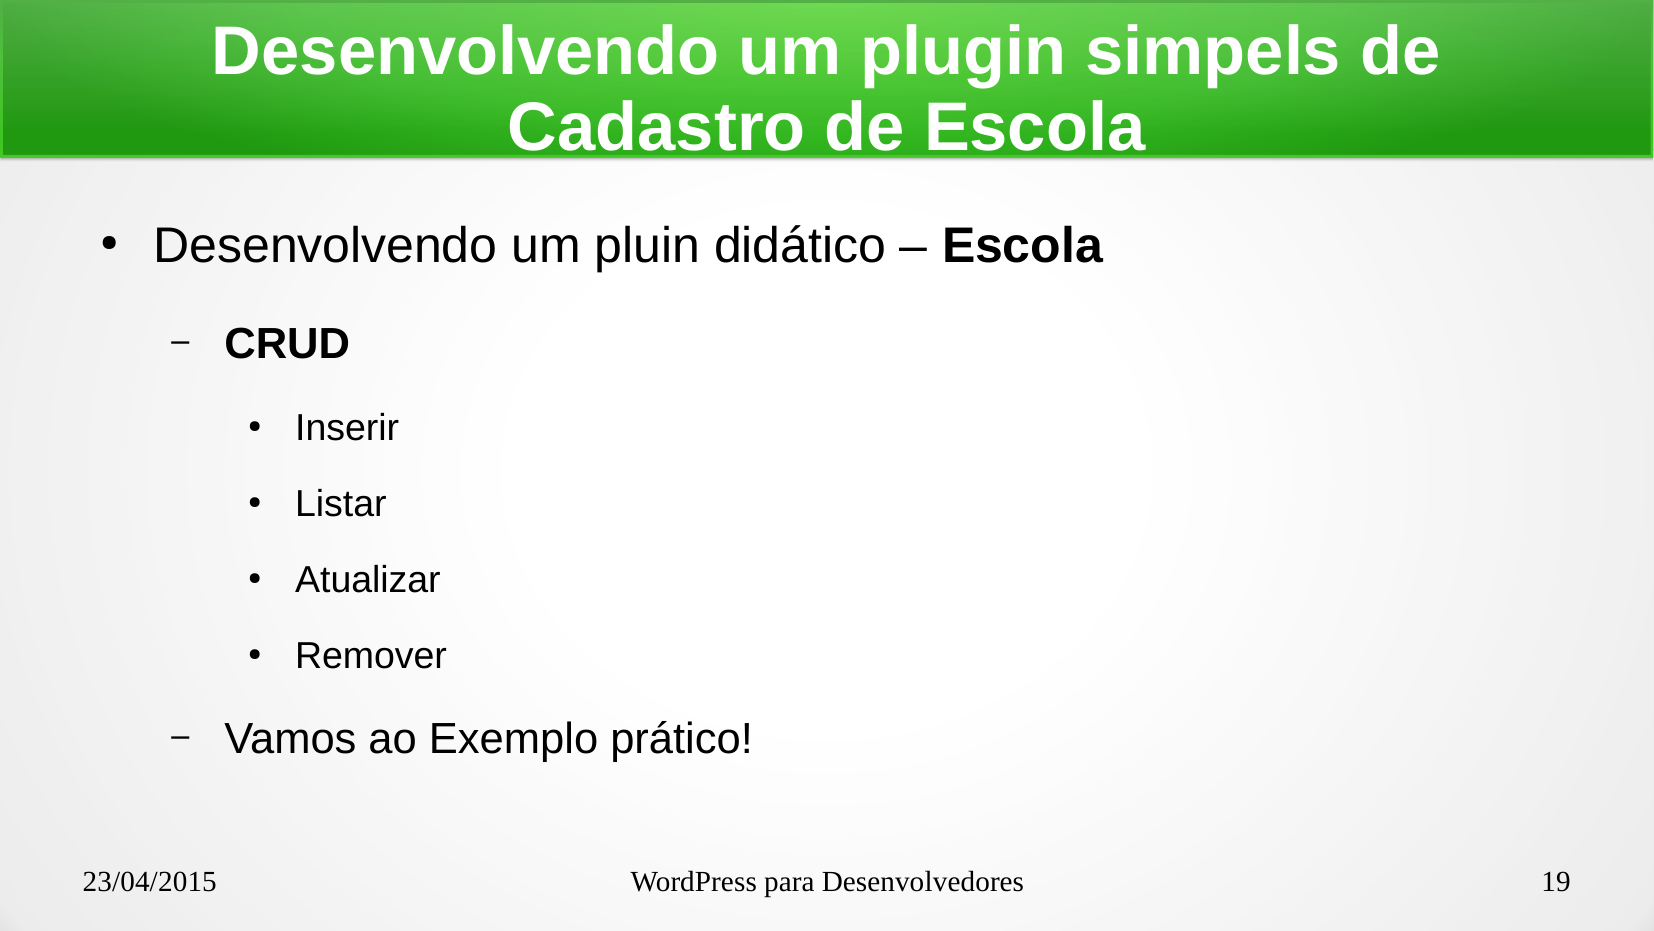

# Desenvolvendo um plugin simpels de Cadastro de Escola
Desenvolvendo um pluin didático – Escola
CRUD
Inserir
Listar
Atualizar
Remover
Vamos ao Exemplo prático!
23/04/2015
WordPress para Desenvolvedores
19